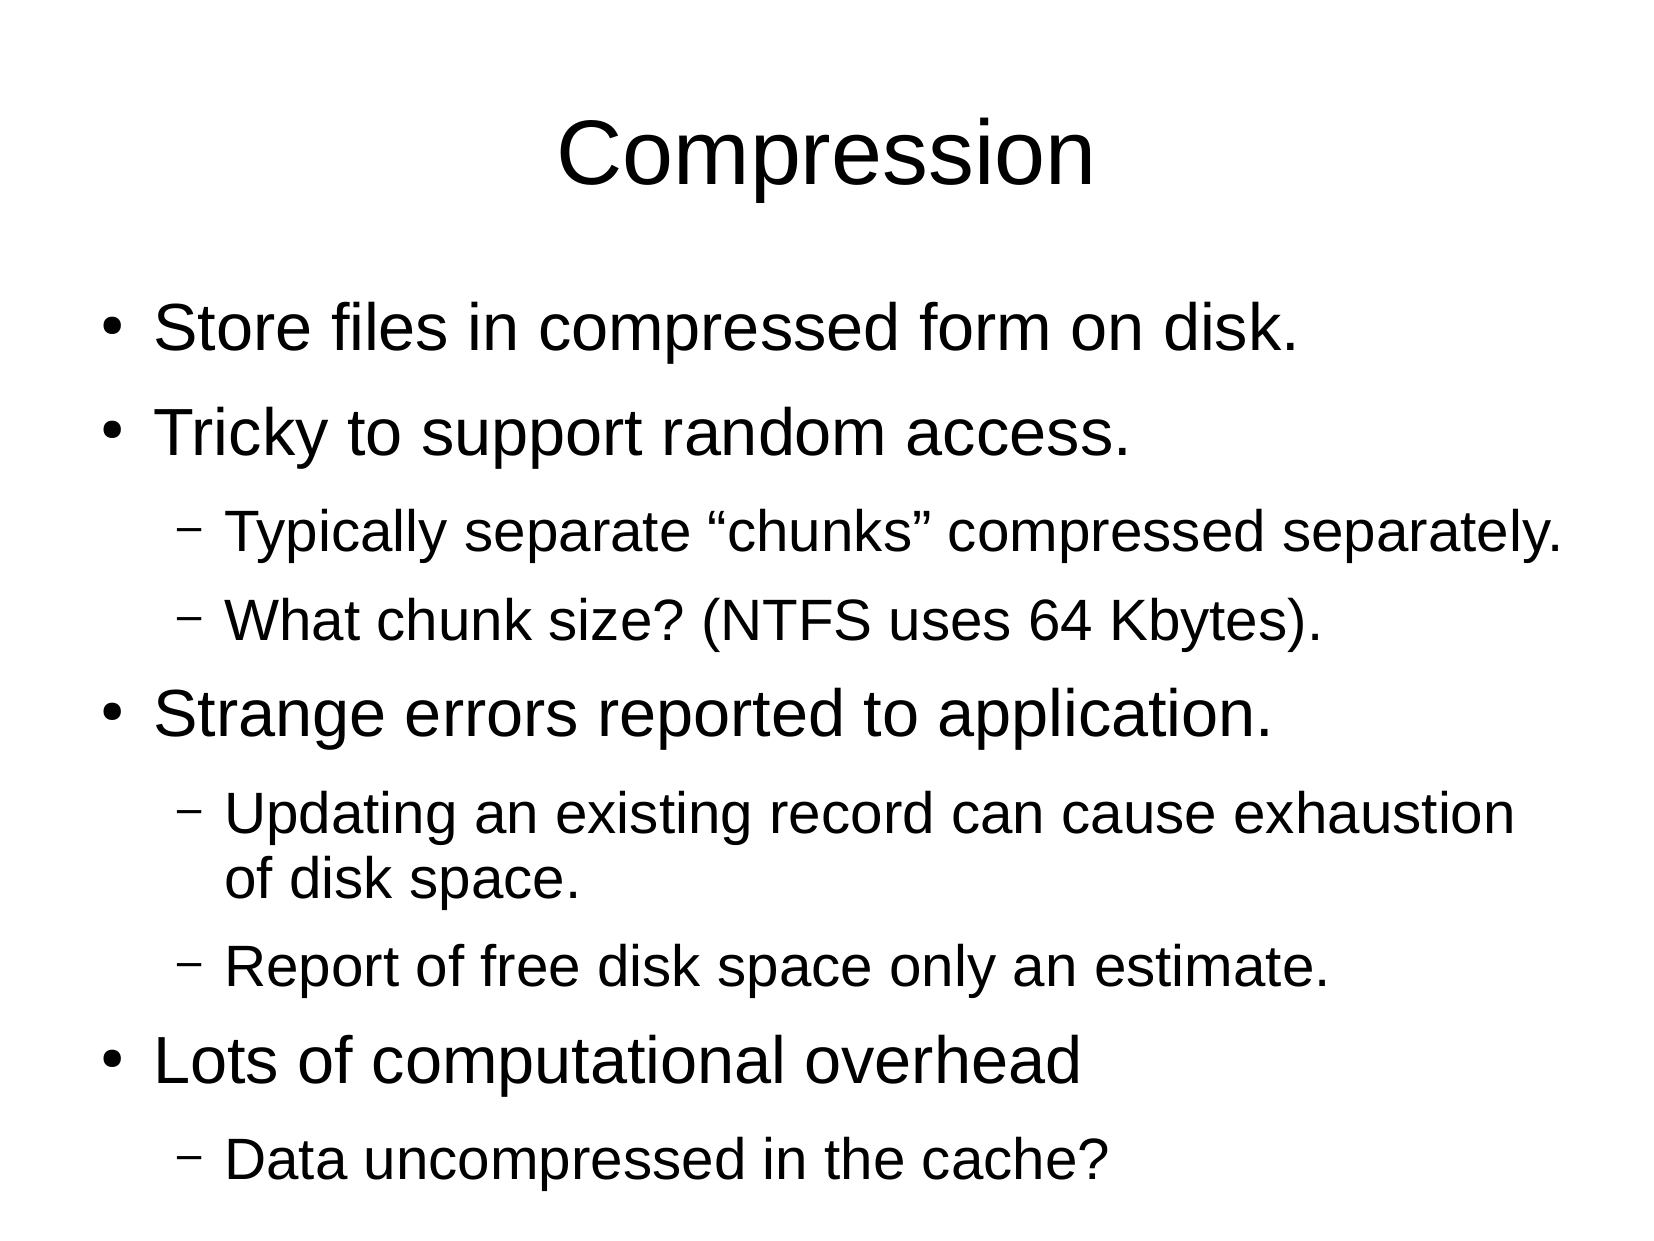

# Compression
Store files in compressed form on disk.
Tricky to support random access.
Typically separate “chunks” compressed separately.
What chunk size? (NTFS uses 64 Kbytes).
Strange errors reported to application.
Updating an existing record can cause exhaustion of disk space.
Report of free disk space only an estimate.
Lots of computational overhead
Data uncompressed in the cache?